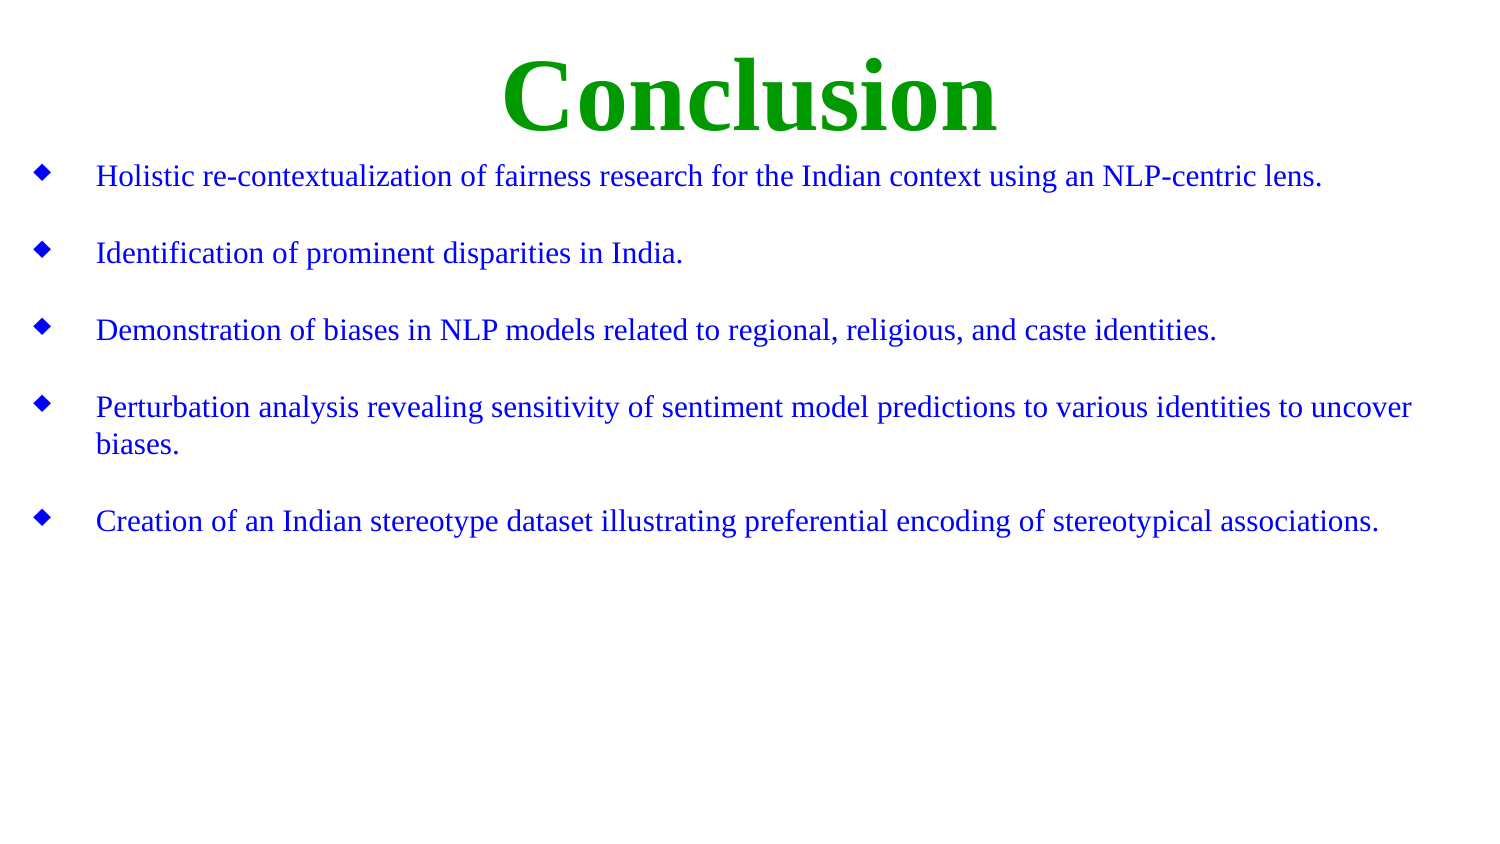

# Conclusion
Holistic re-contextualization of fairness research for the Indian context using an NLP-centric lens.
Identification of prominent disparities in India.
Demonstration of biases in NLP models related to regional, religious, and caste identities.
Perturbation analysis revealing sensitivity of sentiment model predictions to various identities to uncover biases.
Creation of an Indian stereotype dataset illustrating preferential encoding of stereotypical associations.